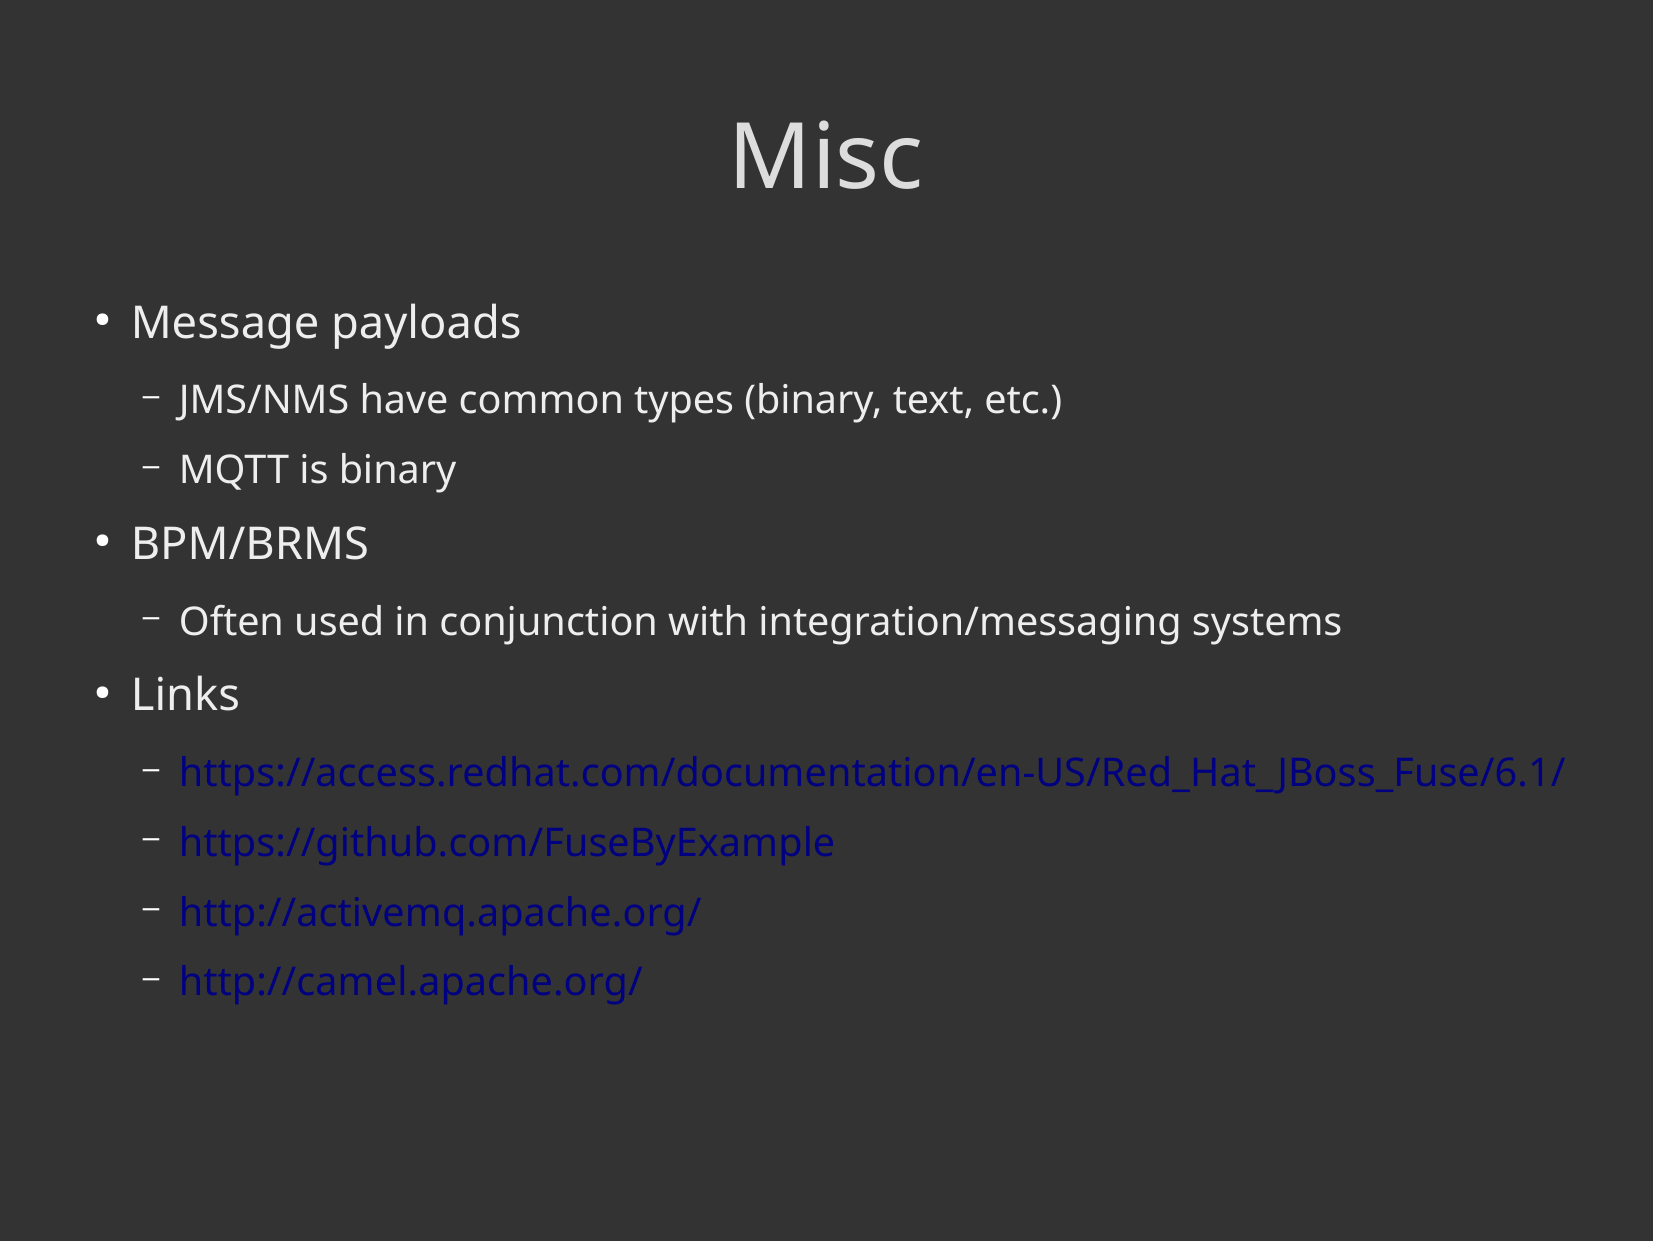

# Misc
Message payloads
JMS/NMS have common types (binary, text, etc.)
MQTT is binary
BPM/BRMS
Often used in conjunction with integration/messaging systems
Links
https://access.redhat.com/documentation/en-US/Red_Hat_JBoss_Fuse/6.1/
https://github.com/FuseByExample
http://activemq.apache.org/
http://camel.apache.org/